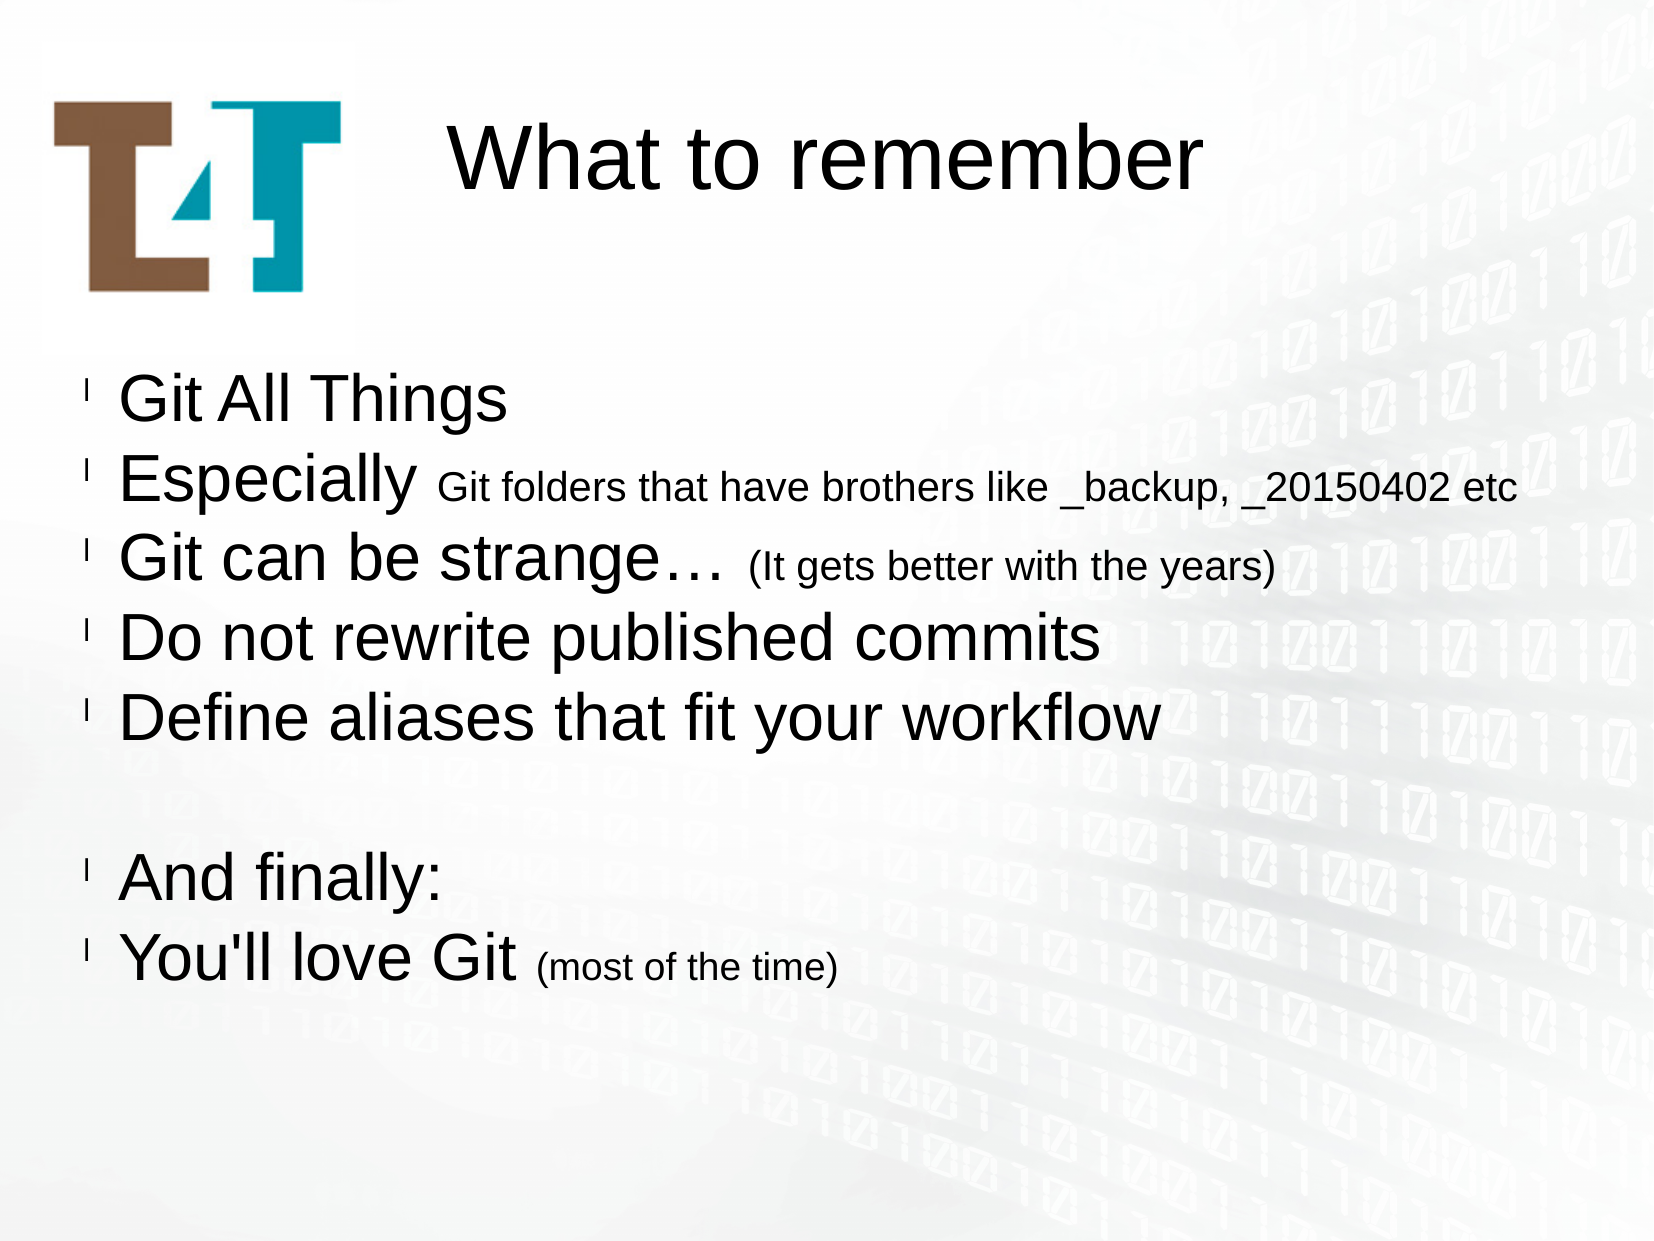

What to remember
Git All Things
Especially Git folders that have brothers like _backup, _20150402 etc
Git can be strange… (It gets better with the years)
Do not rewrite published commits
Define aliases that fit your workflow
And finally:
You'll love Git (most of the time)